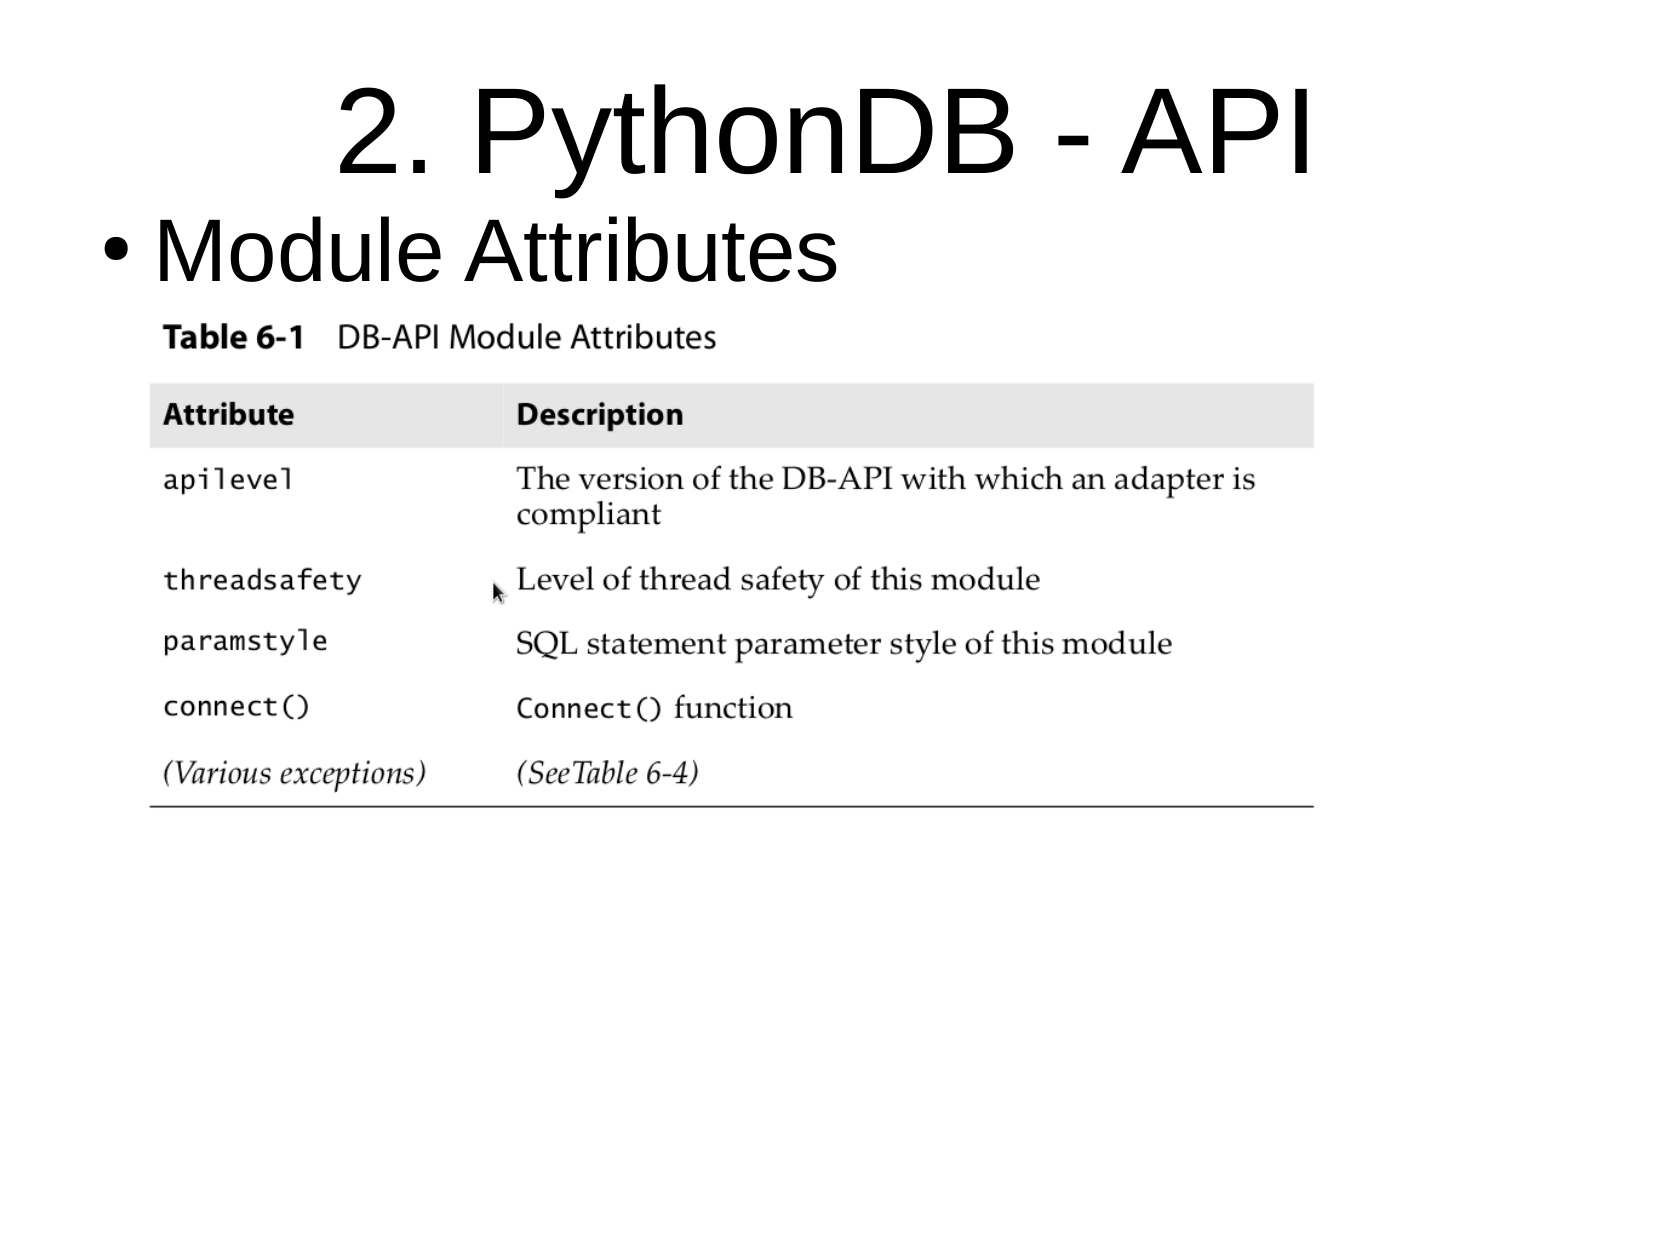

# 2. PythonDB - API
Module Attributes